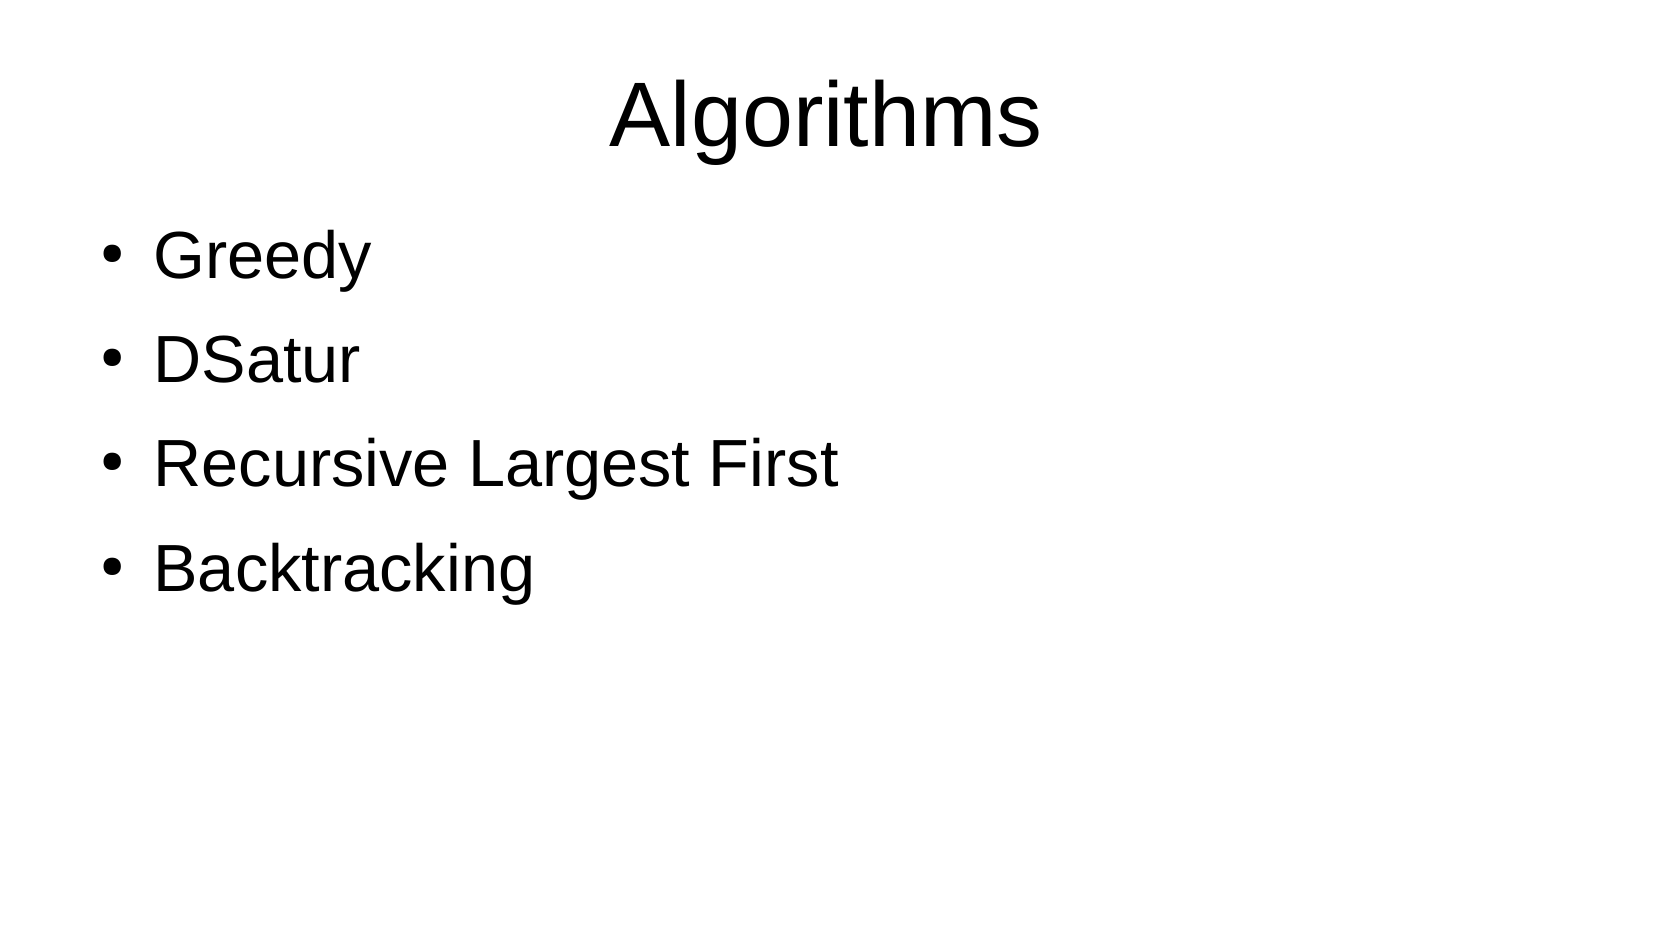

# Algorithms
Greedy
DSatur
Recursive Largest First
Backtracking